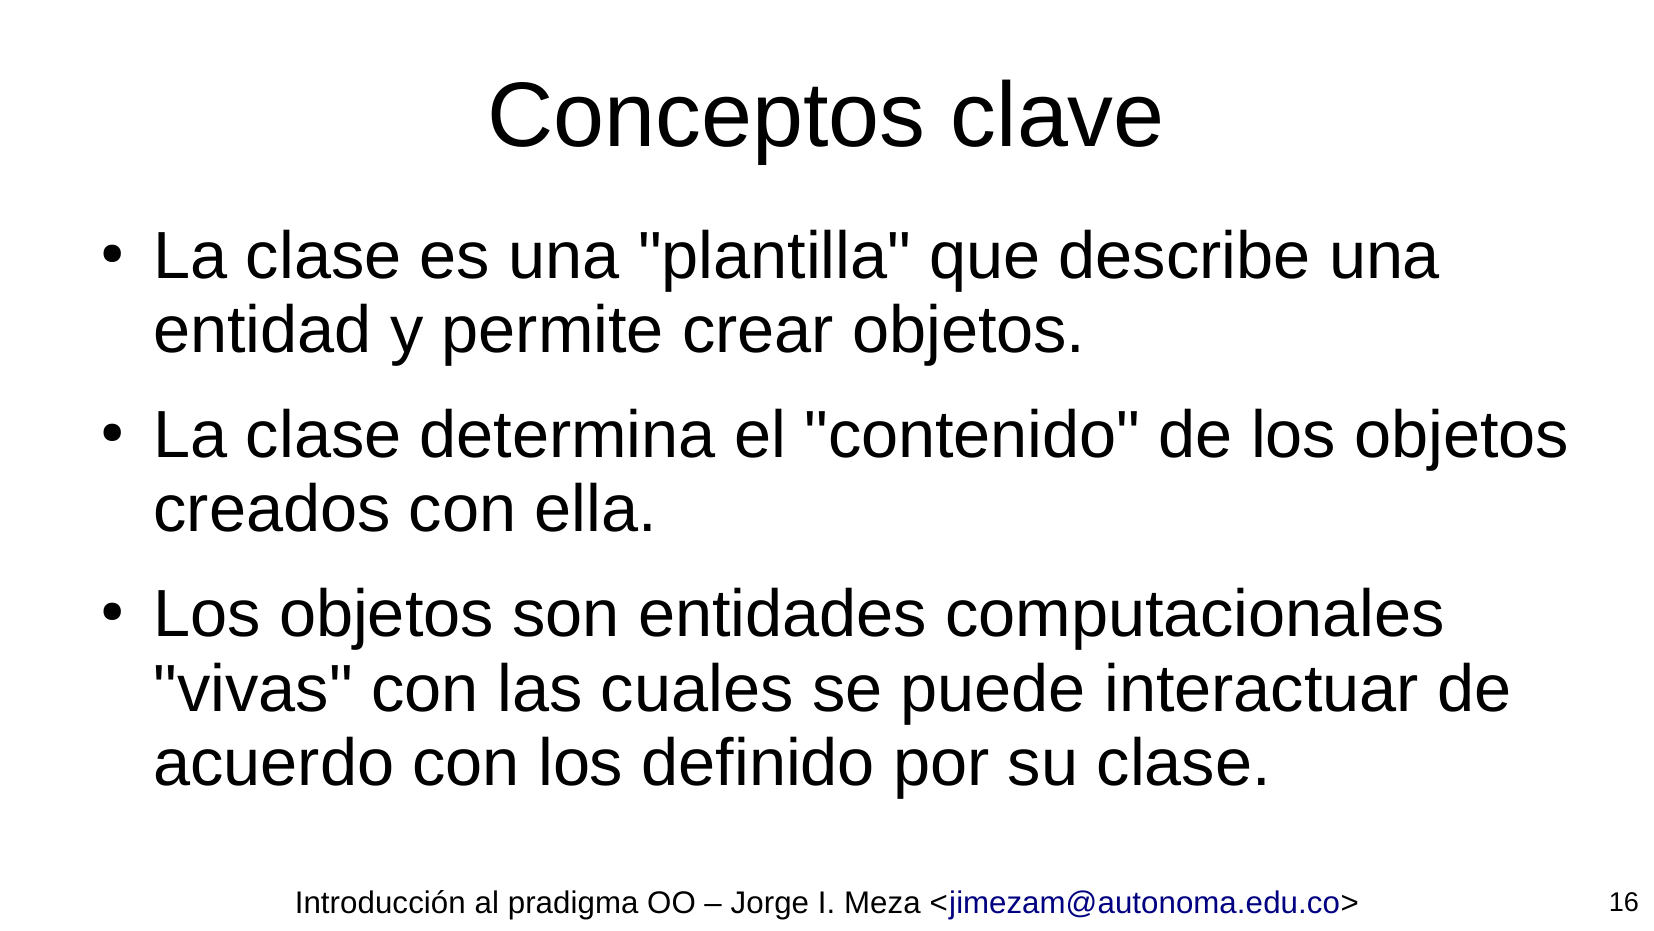

# Conceptos clave
La clase es una "plantilla" que describe una entidad y permite crear objetos.
La clase determina el "contenido" de los objetos creados con ella.
Los objetos son entidades computacionales "vivas" con las cuales se puede interactuar de acuerdo con los definido por su clase.